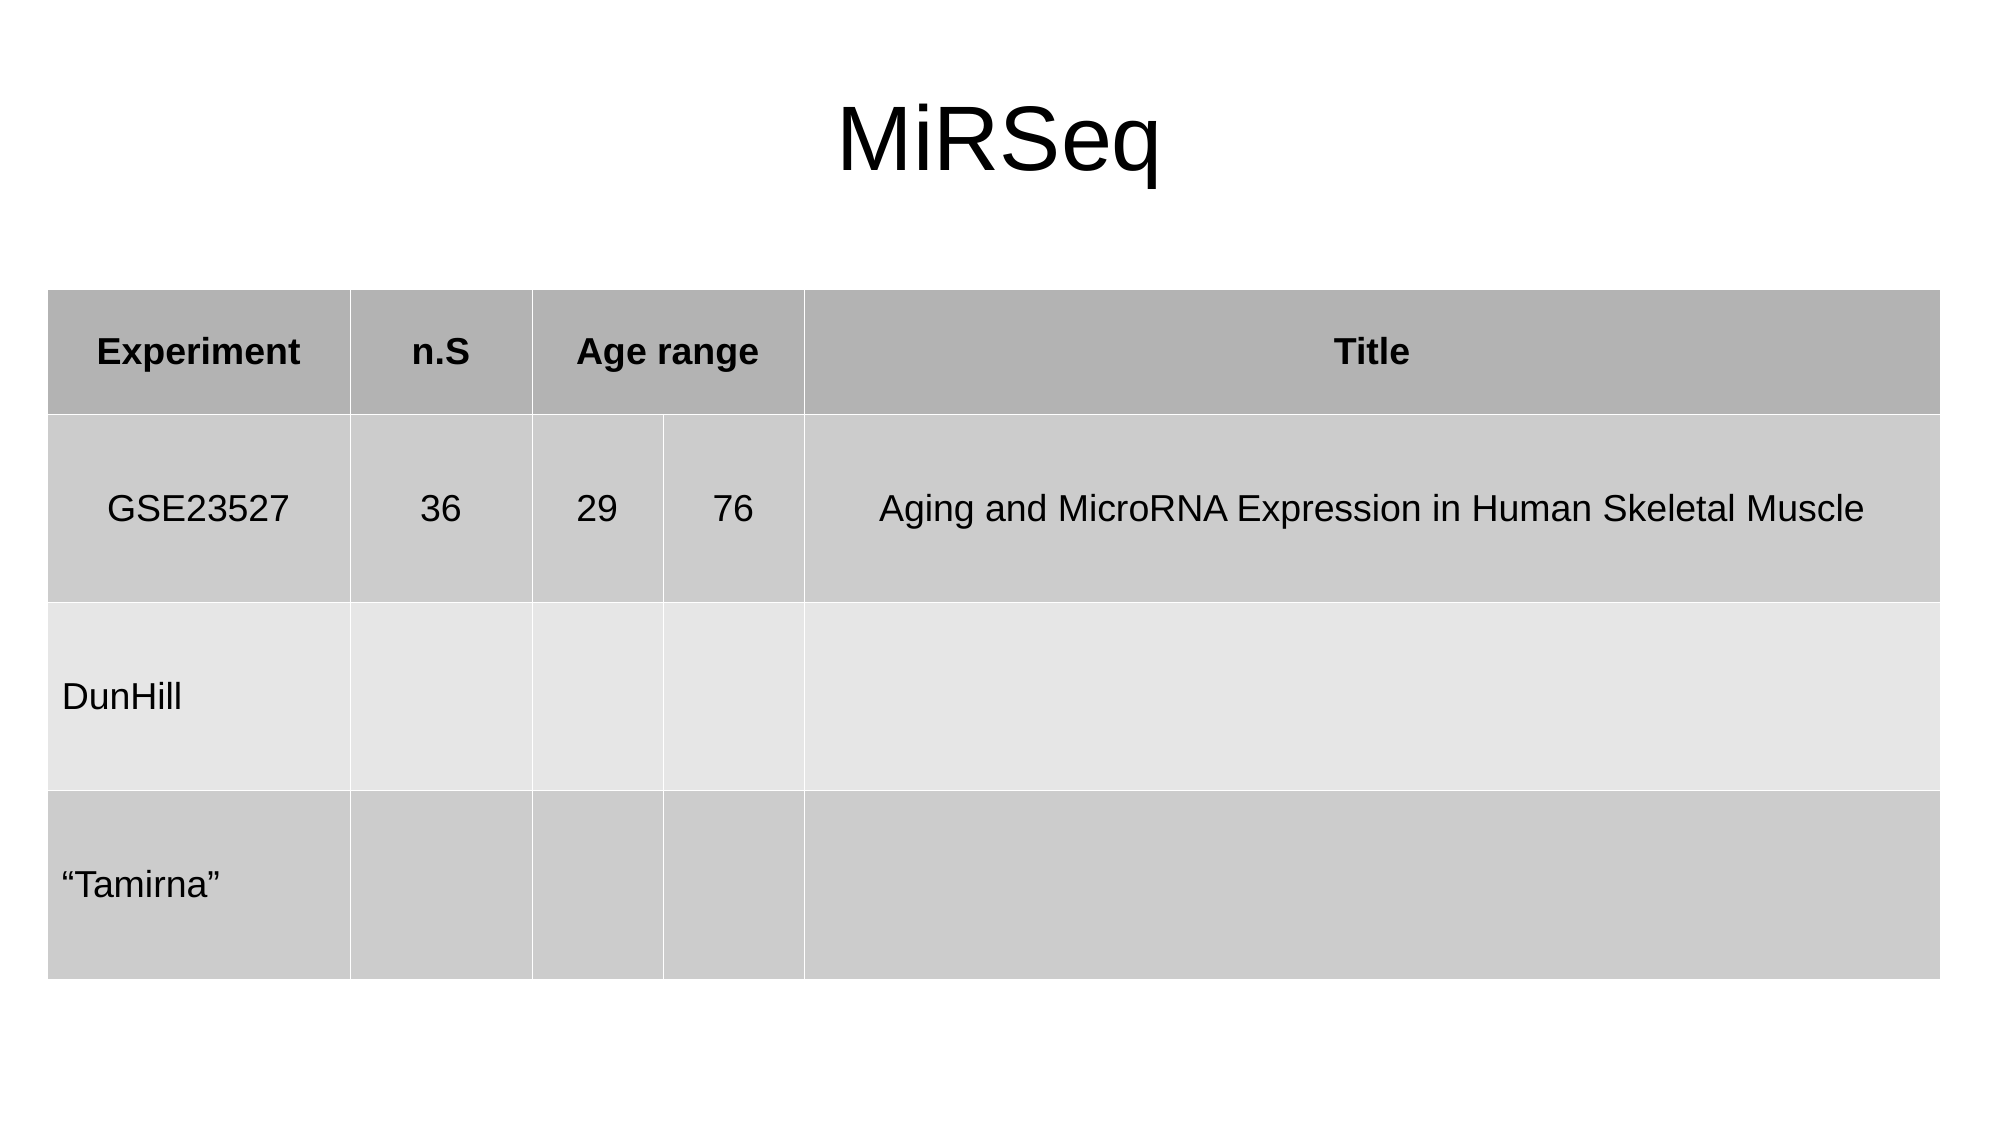

# MiRSeq
| Experiment | n.S | Age range | | Title |
| --- | --- | --- | --- | --- |
| GSE23527 | 36 | 29 | 76 | Aging and MicroRNA Expression in Human Skeletal Muscle |
| DunHill | | | | |
| “Tamirna” | | | | |